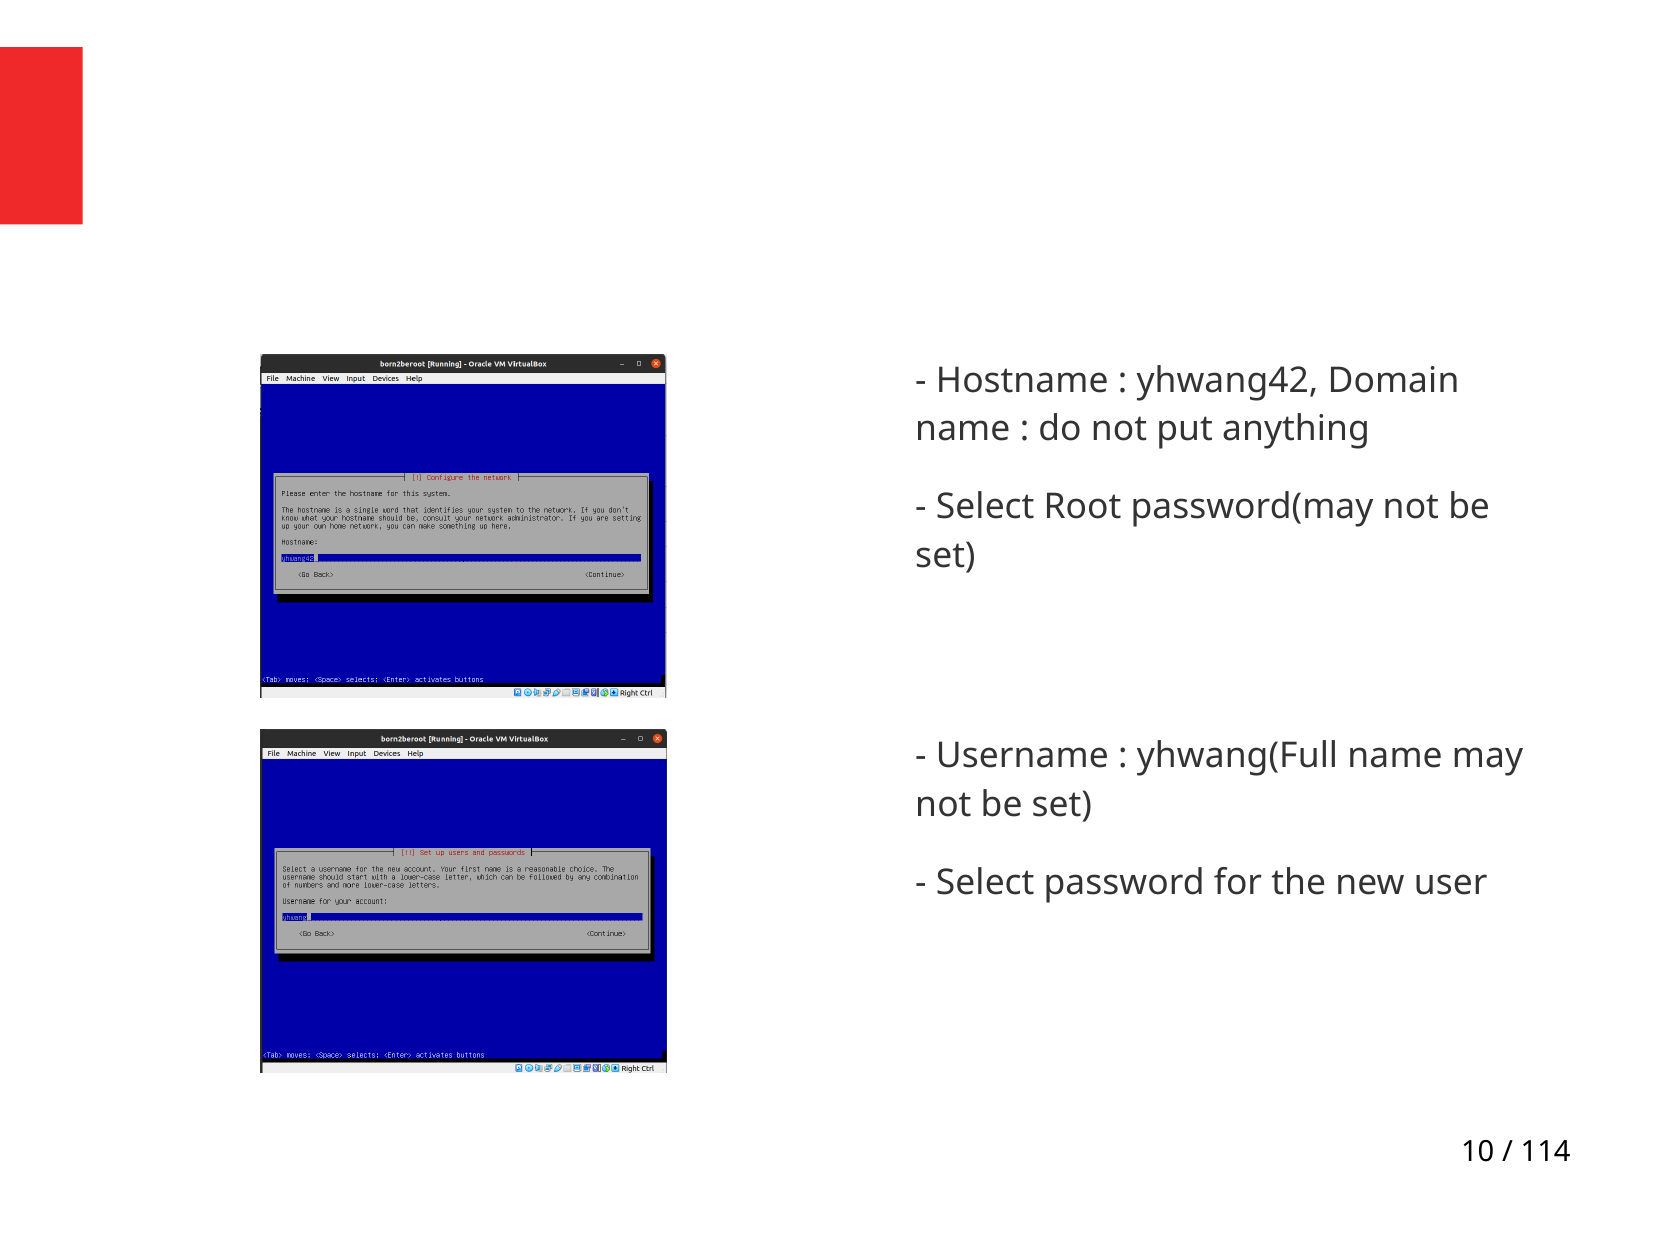

# - Hostname : yhwang42, Domain name : do not put anything
- Select Root password(may not be set)
- Username : yhwang(Full name may not be set)
- Select password for the new user
10